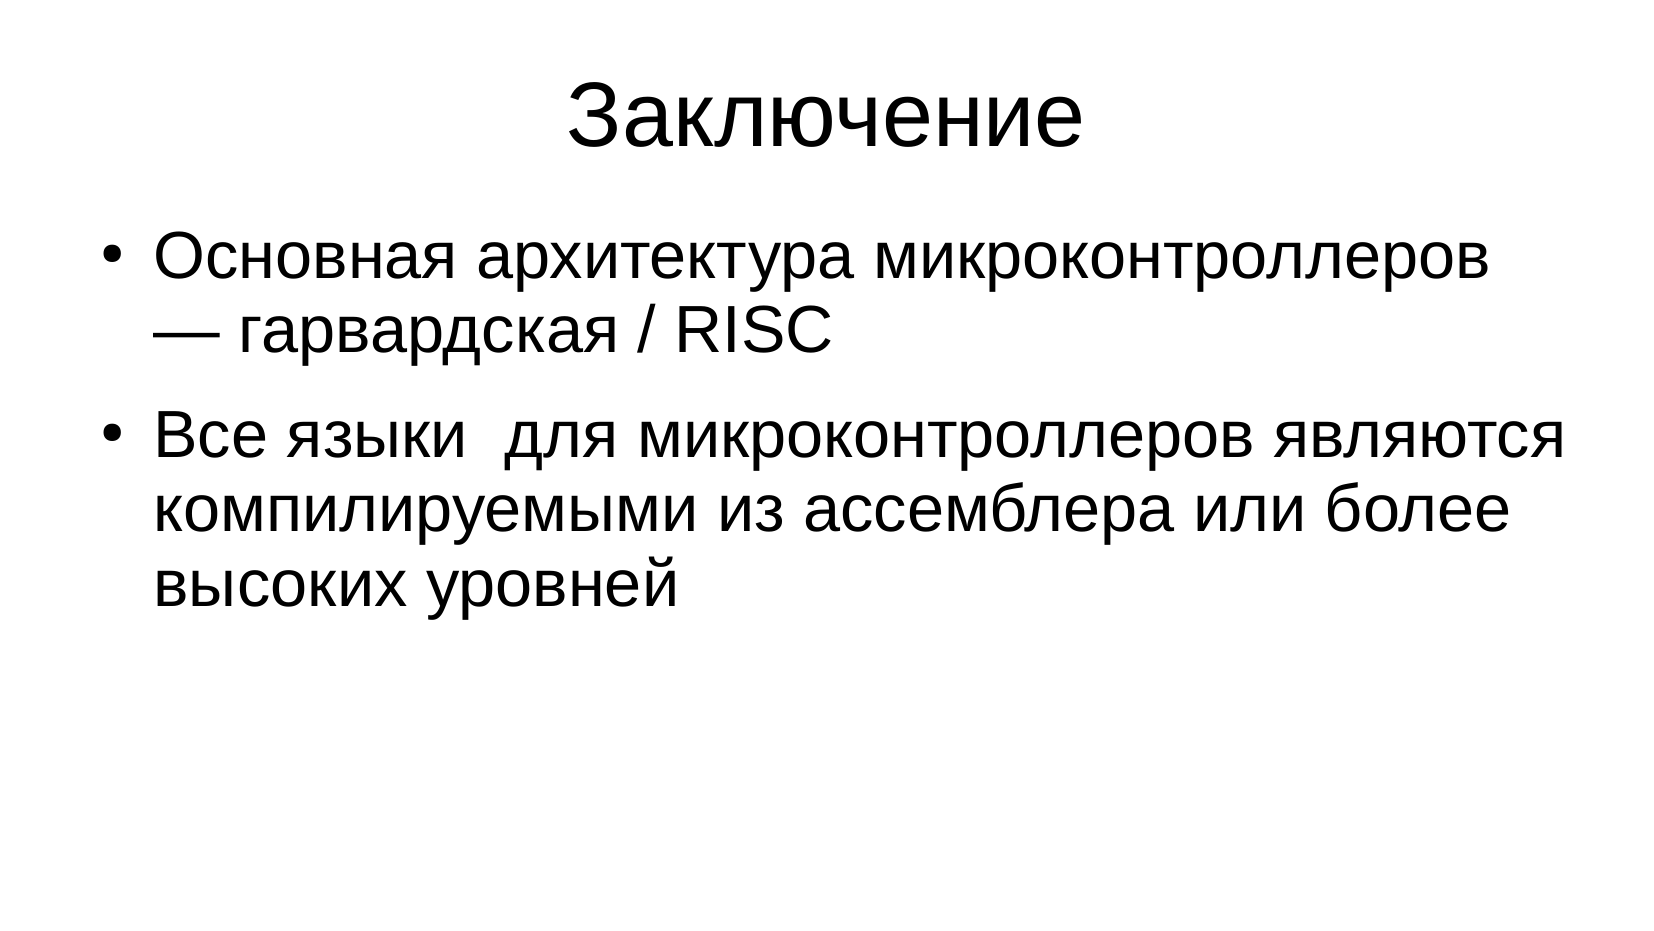

# Заключение
Основная архитектура микроконтроллеров — гарвардская / RISC
Все языки для микроконтроллеров являются компилируемыми из ассемблера или более высоких уровней